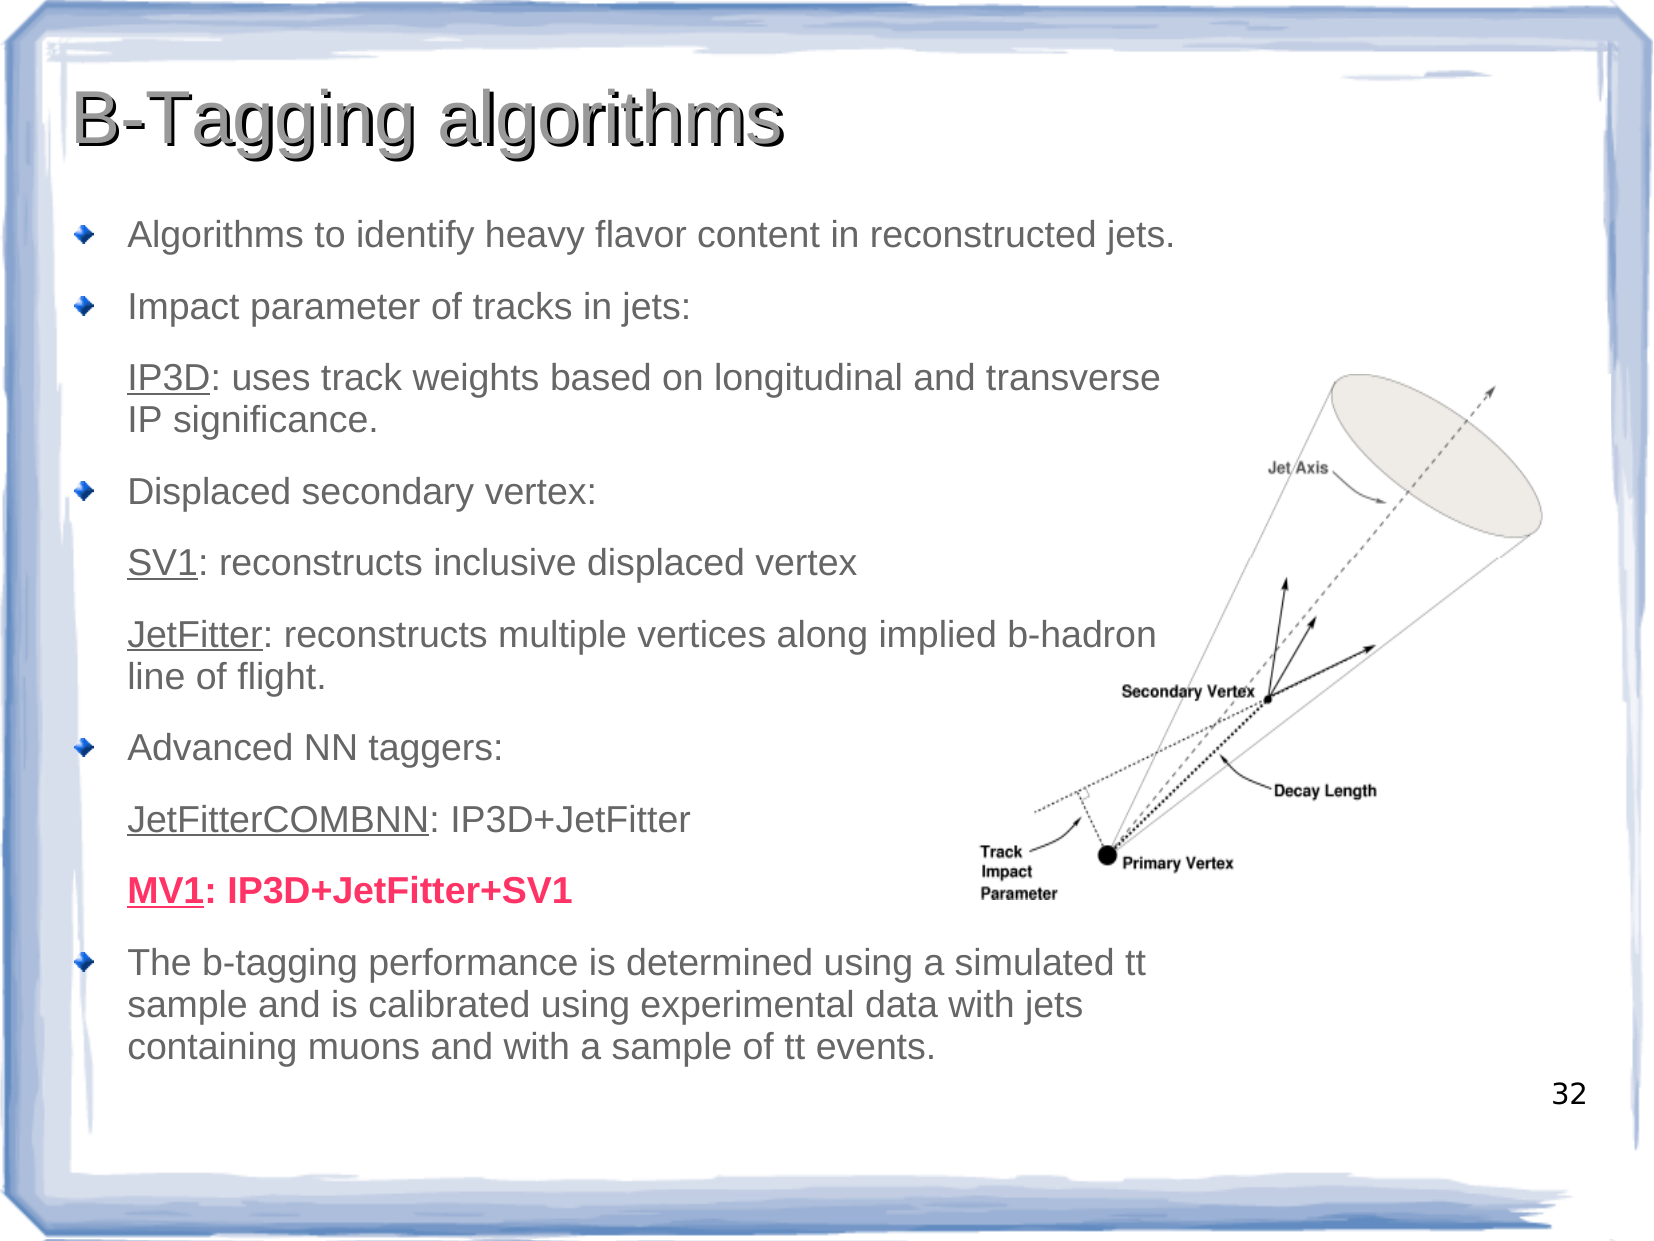

# B-Tagging algorithms
Algorithms to identify heavy flavor content in reconstructed jets.
Impact parameter of tracks in jets:
IP3D: uses track weights based on longitudinal and transverse IP significance.
Displaced secondary vertex:
SV1: reconstructs inclusive displaced vertex
JetFitter: reconstructs multiple vertices along implied b-hadron line of flight.
Advanced NN taggers:
JetFitterCOMBNN: IP3D+JetFitter
MV1: IP3D+JetFitter+SV1
The b-tagging performance is determined using a simulated tt sample and is calibrated using experimental data with jets containing muons and with a sample of tt events.
32